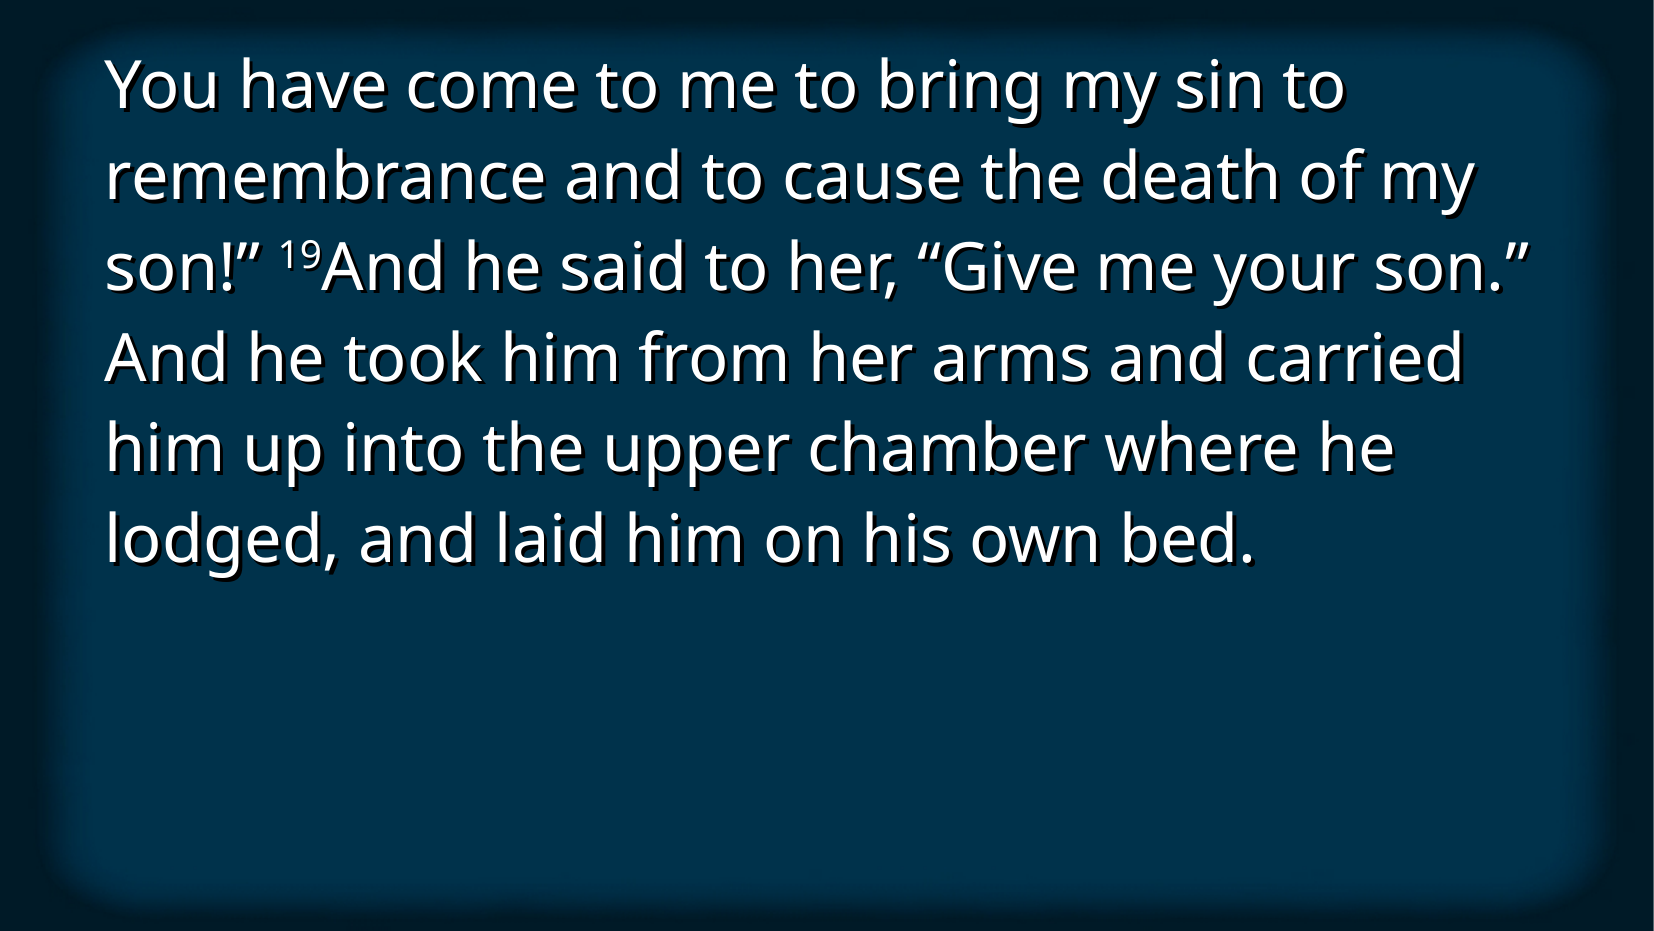

You have come to me to bring my sin to remembrance and to cause the death of my son!” 19And he said to her, “Give me your son.” And he took him from her arms and carried him up into the upper chamber where he lodged, and laid him on his own bed.